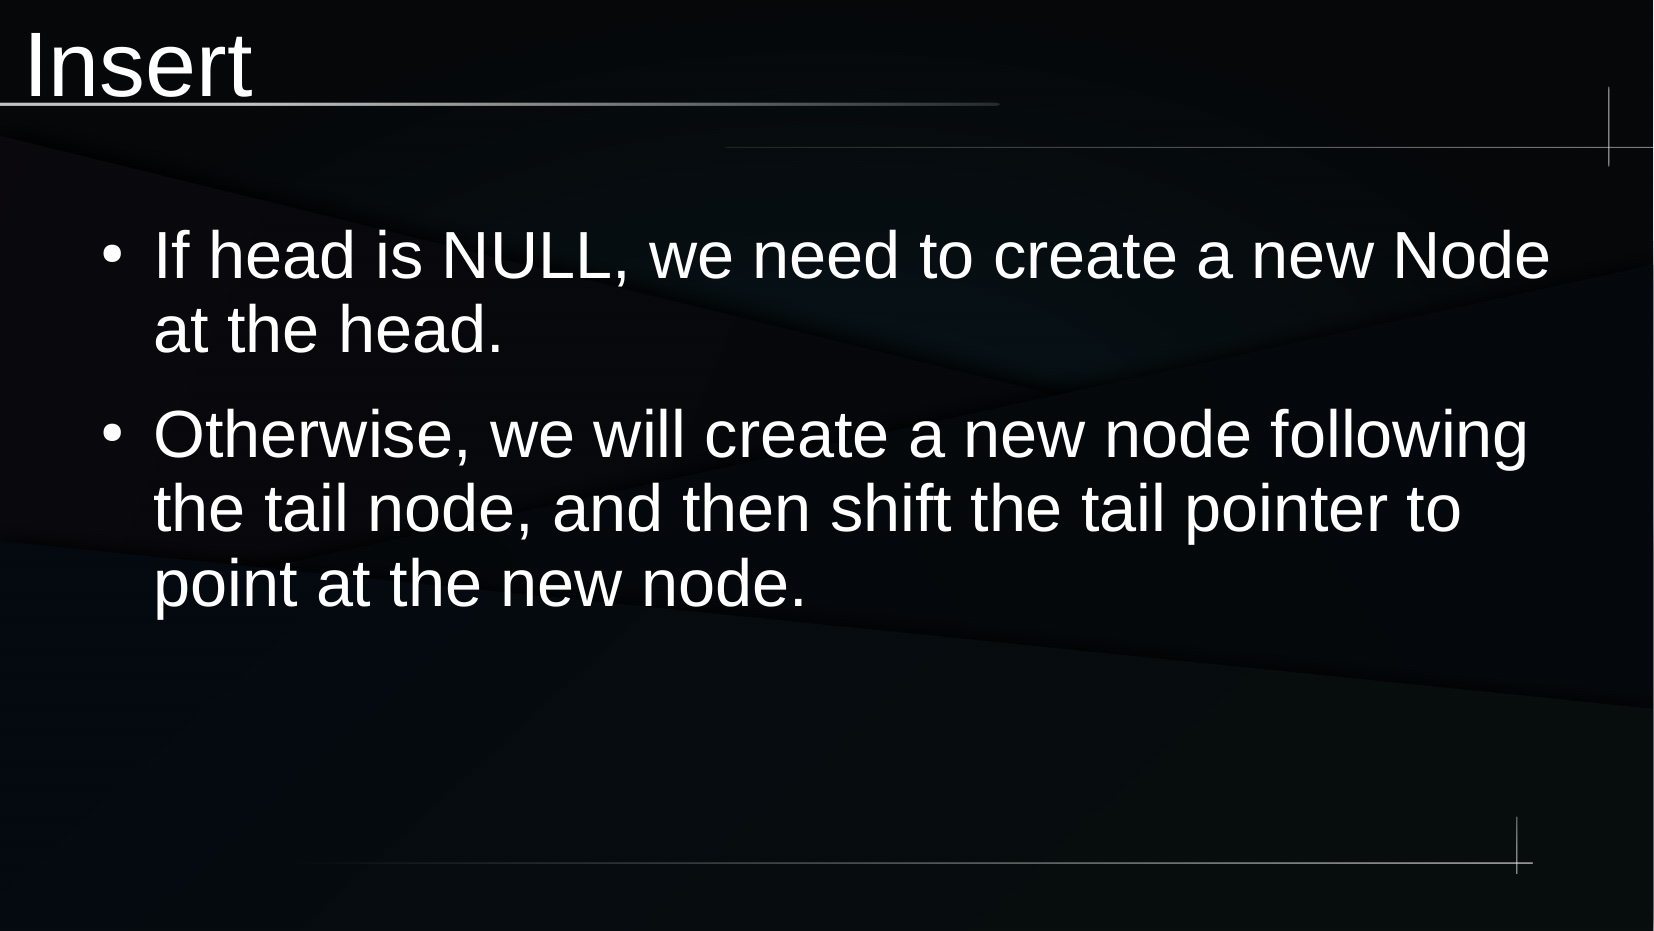

# Insert
If head is NULL, we need to create a new Node at the head.
Otherwise, we will create a new node following the tail node, and then shift the tail pointer to point at the new node.